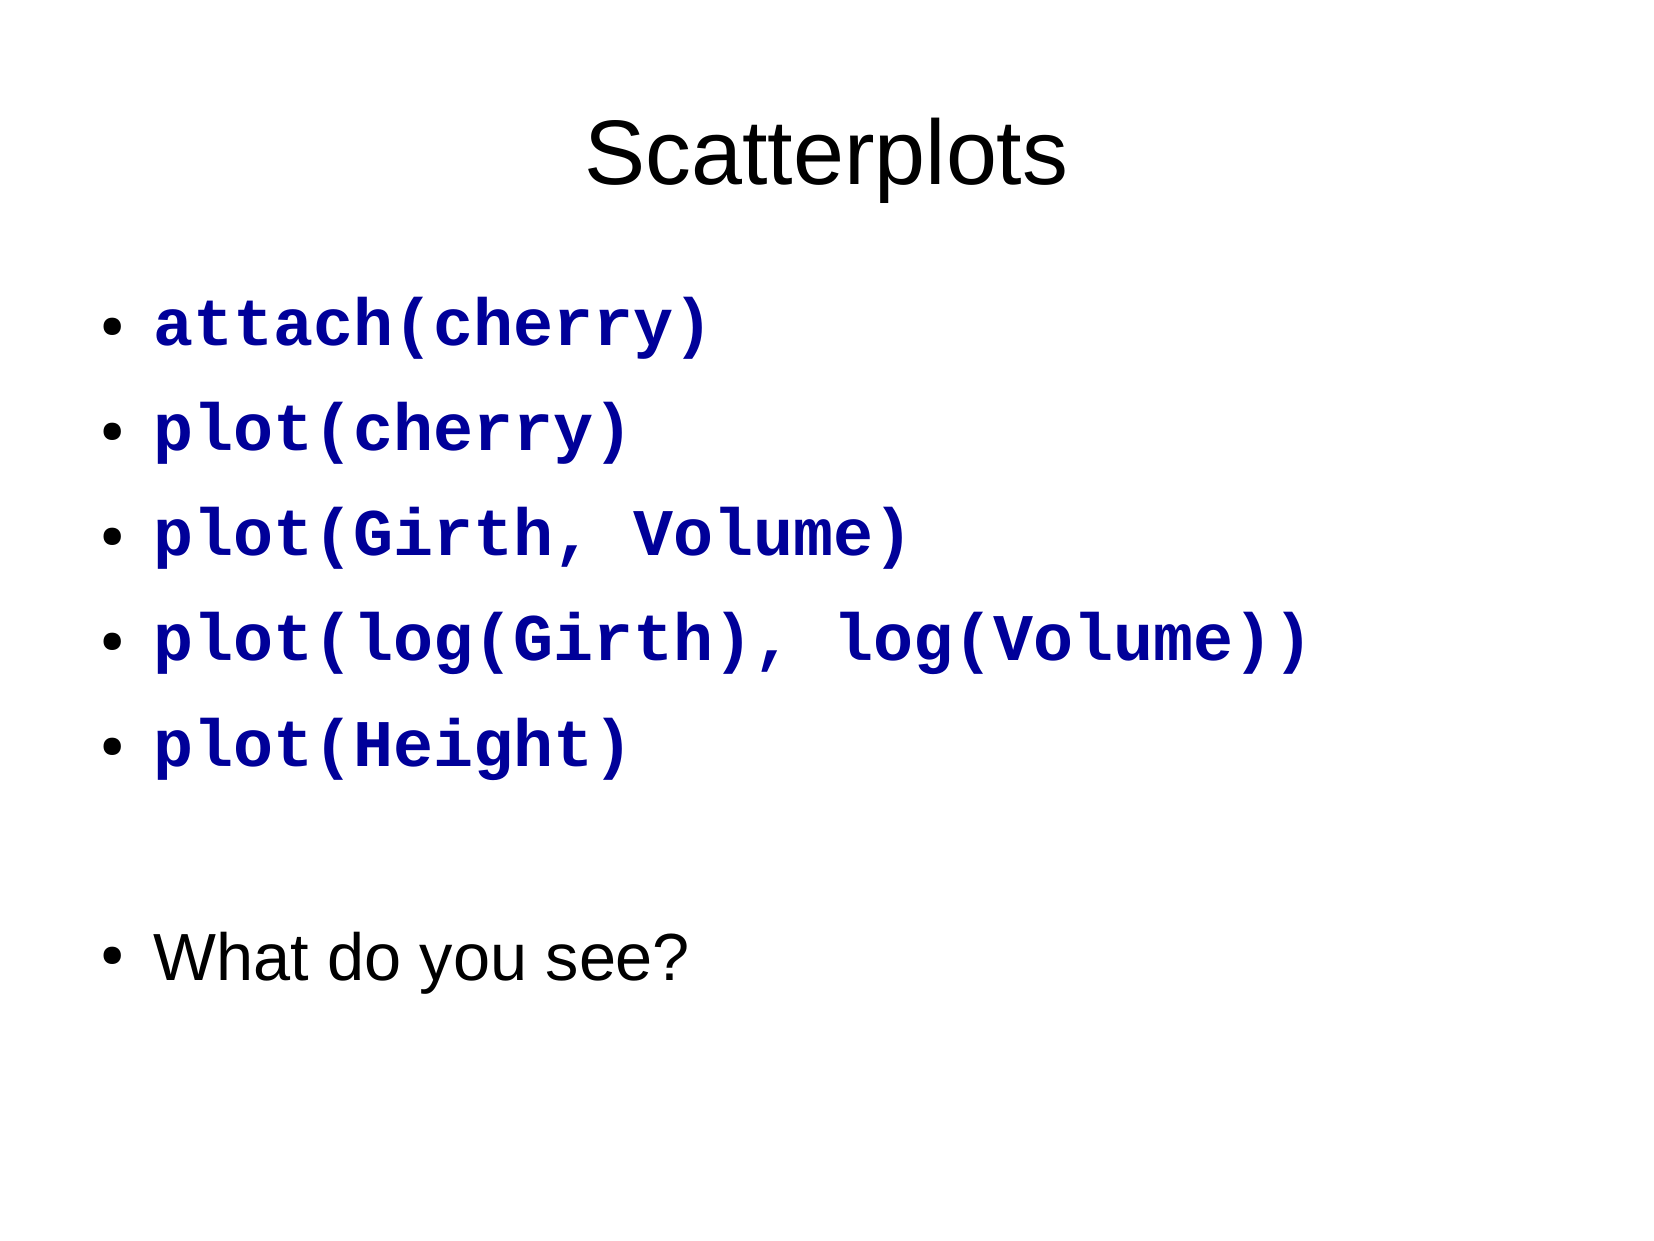

# Scatterplots
attach(cherry)
plot(cherry)
plot(Girth, Volume)
plot(log(Girth), log(Volume))
plot(Height)
What do you see?